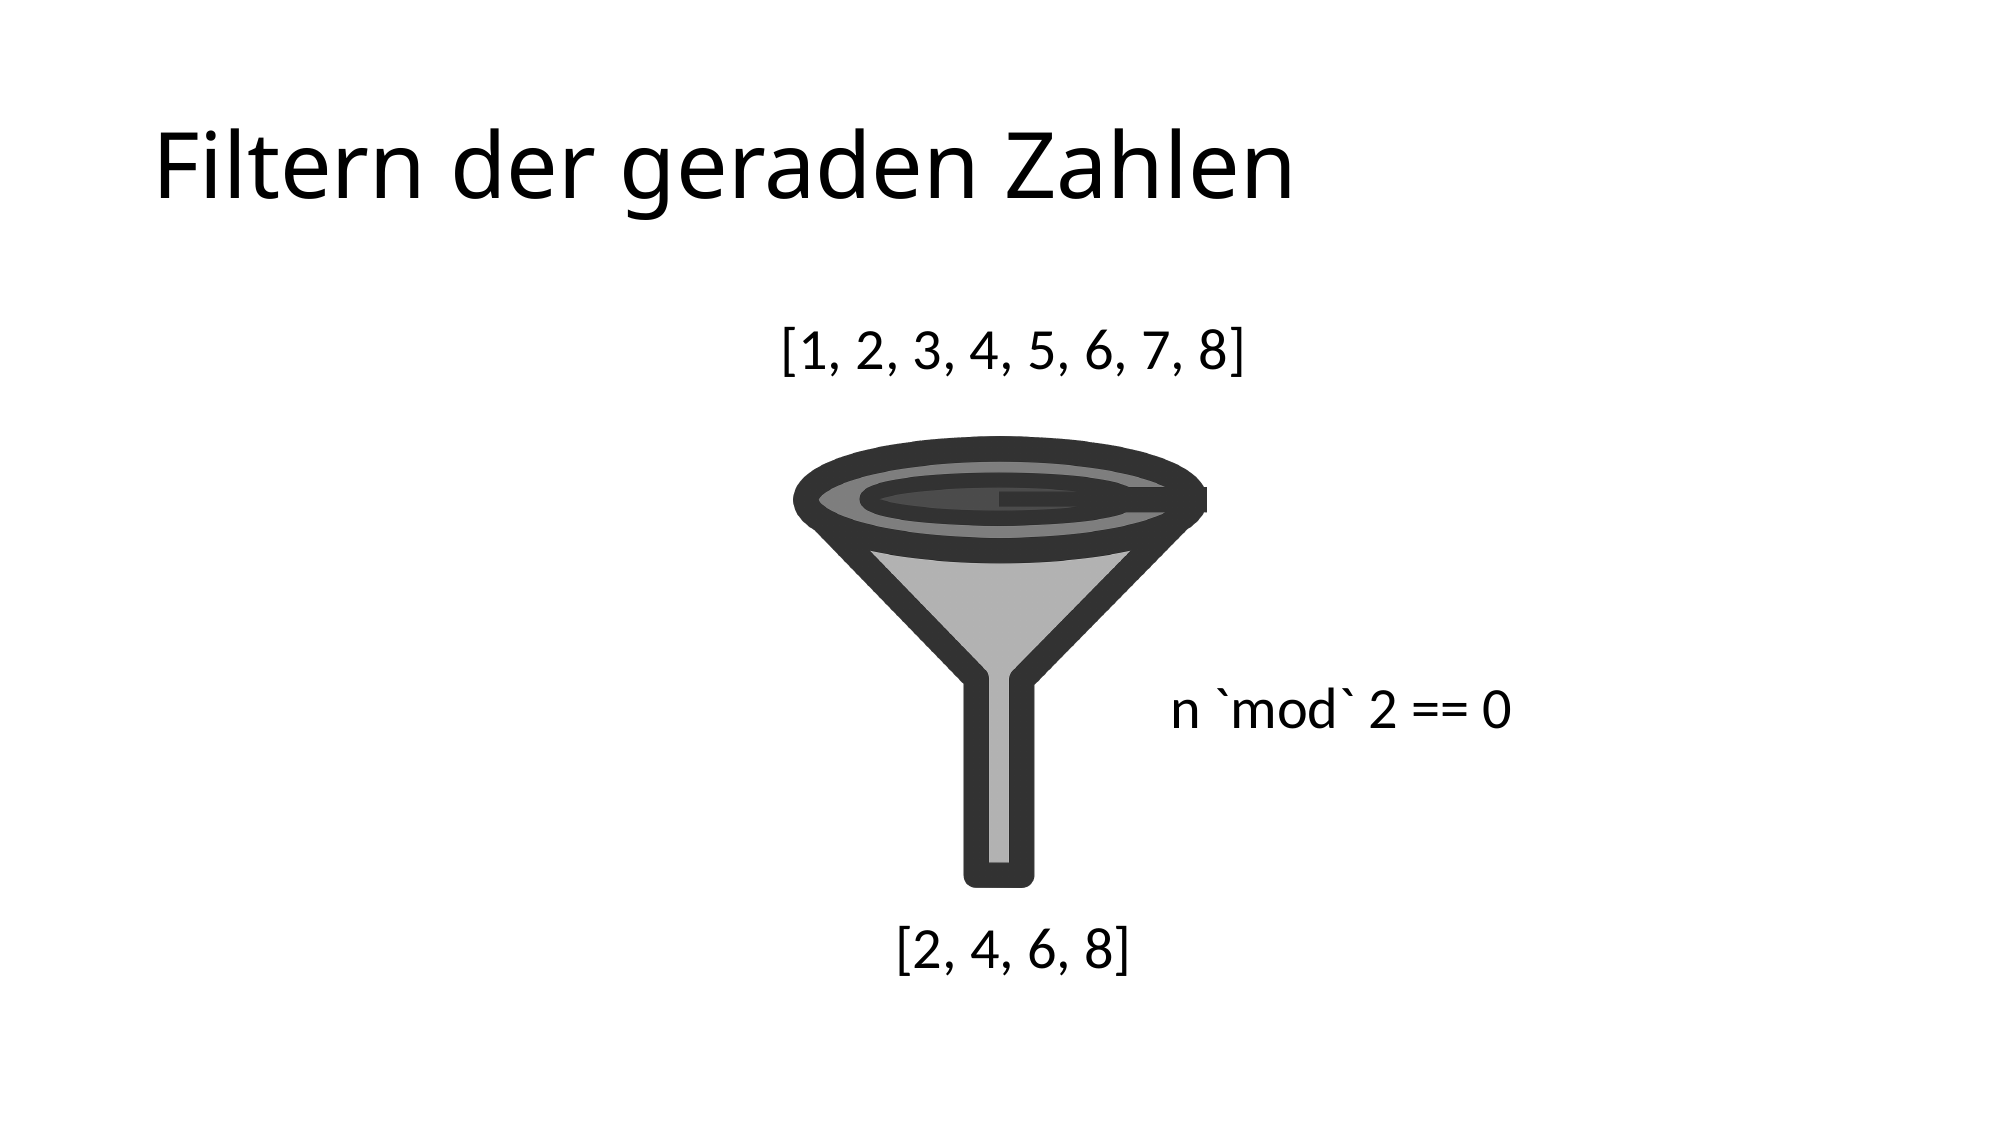

# Filtern der geraden Zahlen
[1, 2, 3, 4, 5, 6, 7, 8]
n `mod` 2 == 0
[2, 4, 6, 8]